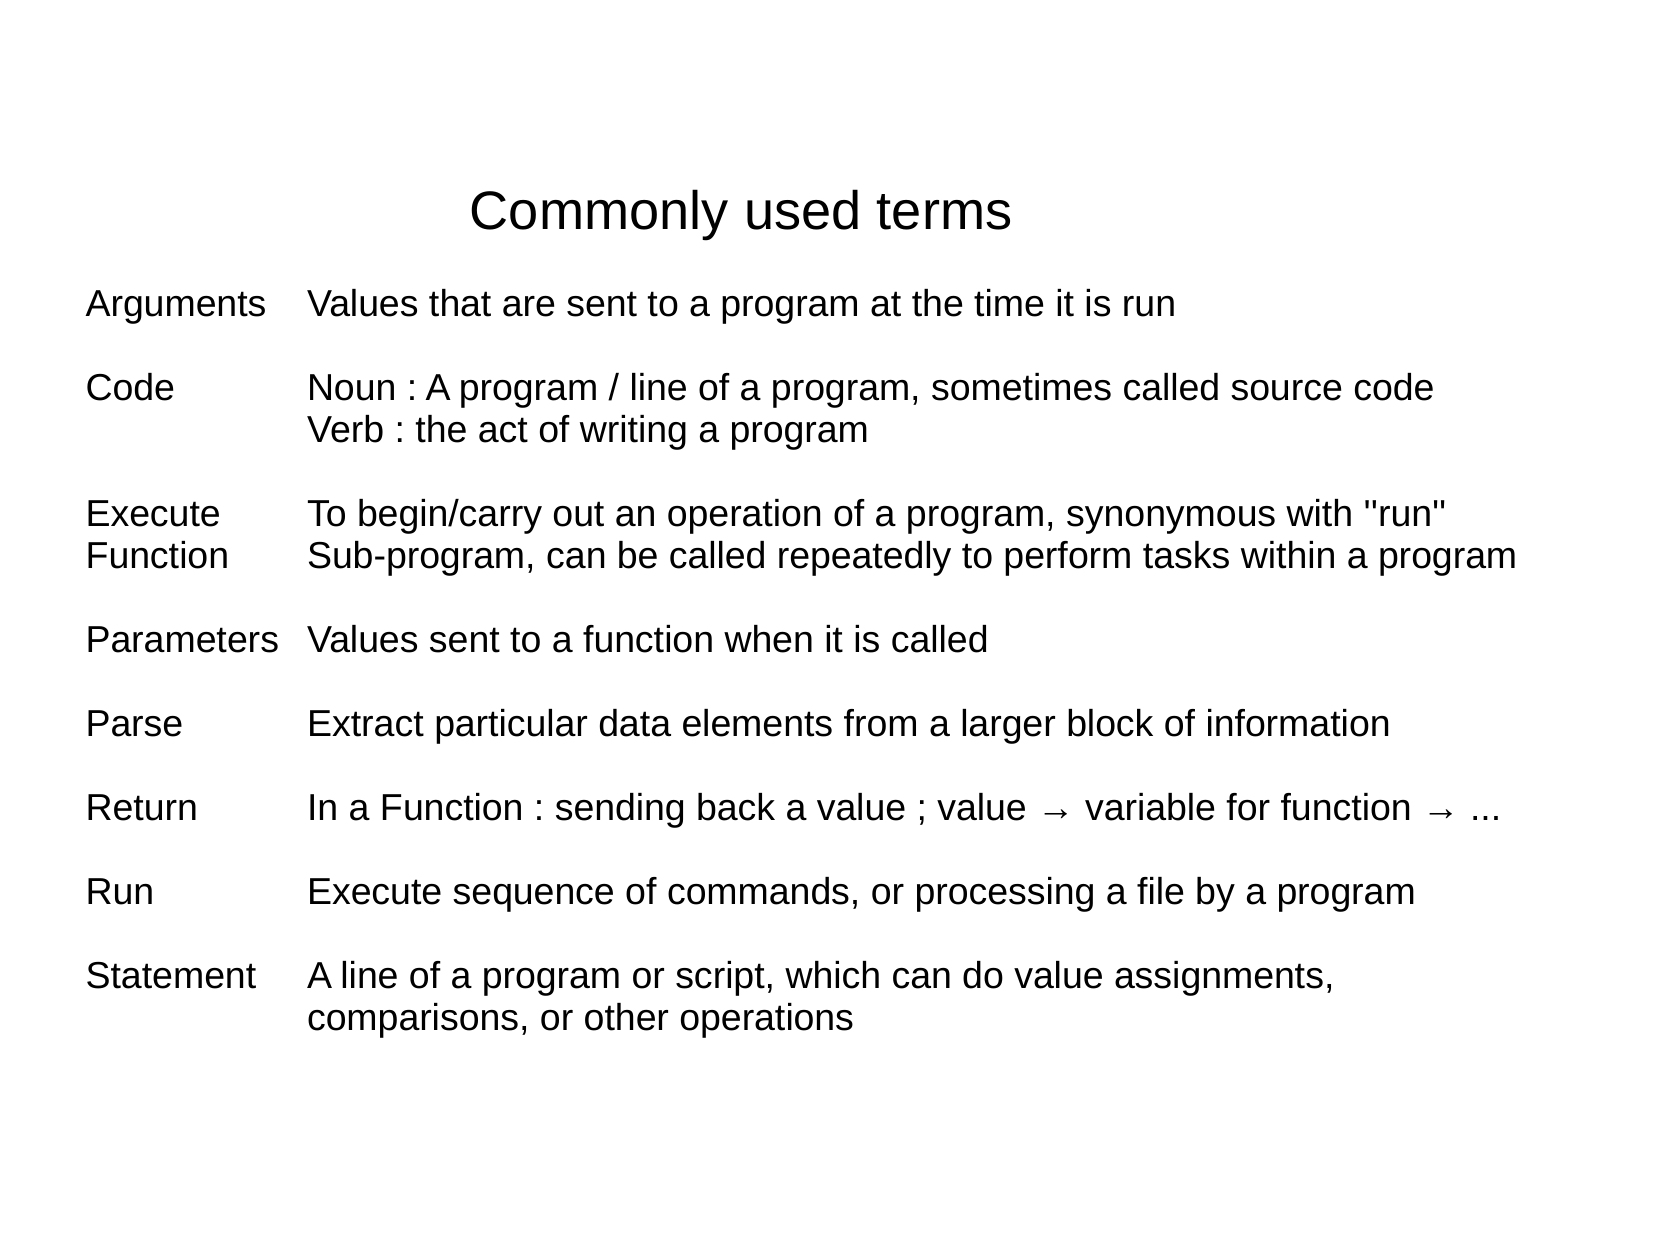

Commonly used terms
Arguments	Values that are sent to a program at the time it is run
Code		Noun : A program / line of a program, sometimes called source code
			Verb : the act of writing a program
Execute		To begin/carry out an operation of a program, synonymous with ''run''
Function		Sub-program, can be called repeatedly to perform tasks within a program
Parameters	Values sent to a function when it is called
Parse		Extract particular data elements from a larger block of information
Return		In a Function : sending back a value ; value → variable for function → ...
Run			Execute sequence of commands, or processing a file by a program
Statement	A line of a program or script, which can do value assignments,
 			comparisons, or other operations